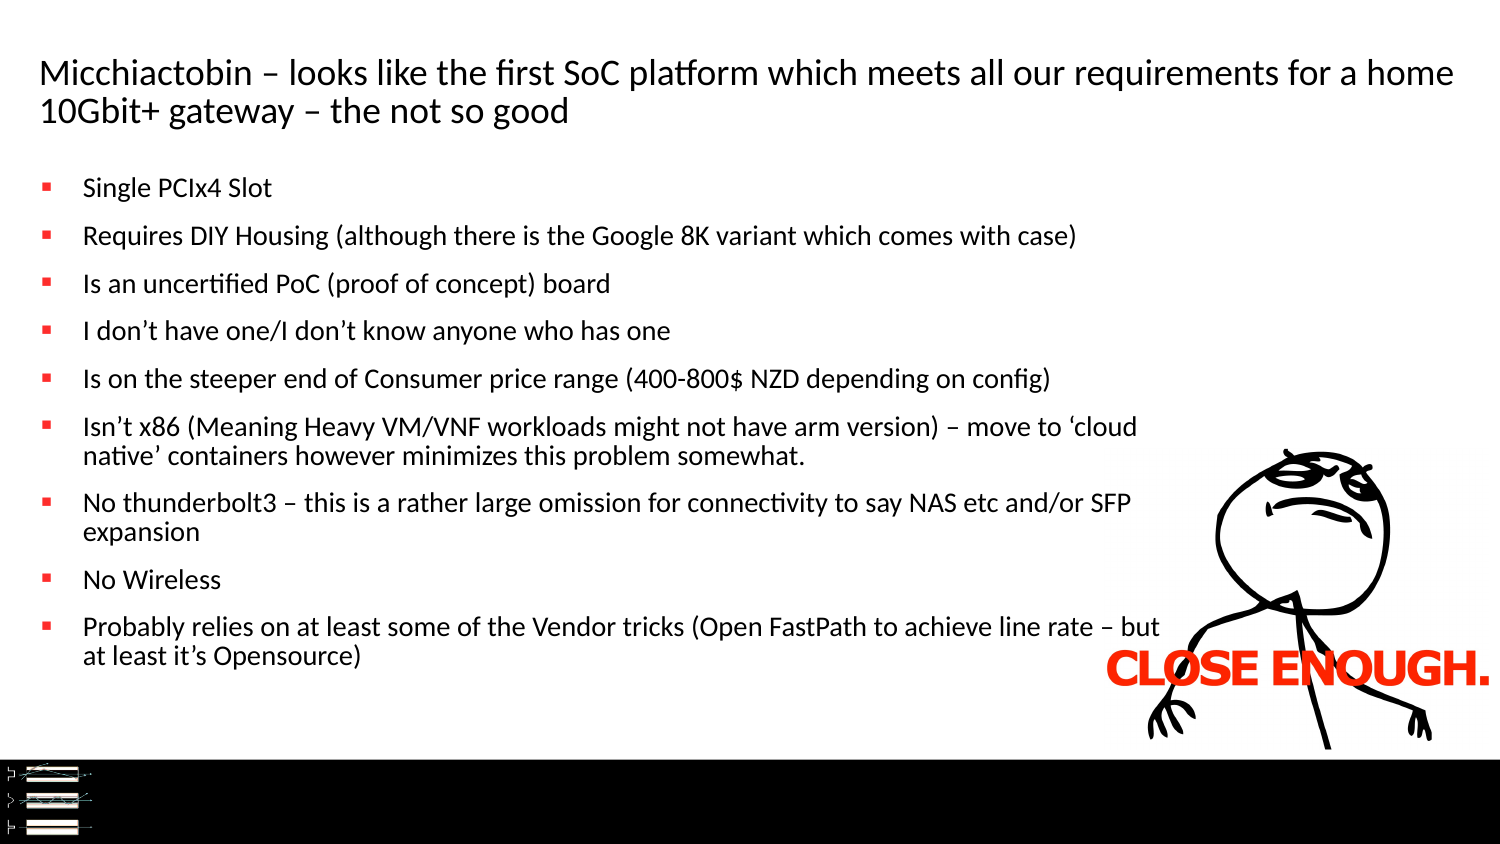

# Micchiactobin – looks like the first SoC platform which meets all our requirements for a home 10Gbit+ gateway – the not so good
Single PCIx4 Slot
Requires DIY Housing (although there is the Google 8K variant which comes with case)
Is an uncertified PoC (proof of concept) board
I don’t have one/I don’t know anyone who has one
Is on the steeper end of Consumer price range (400-800$ NZD depending on config)
Isn’t x86 (Meaning Heavy VM/VNF workloads might not have arm version) – move to ‘cloud native’ containers however minimizes this problem somewhat.
No thunderbolt3 – this is a rather large omission for connectivity to say NAS etc and/or SFP expansion
No Wireless
Probably relies on at least some of the Vendor tricks (Open FastPath to achieve line rate – but at least it’s Opensource)